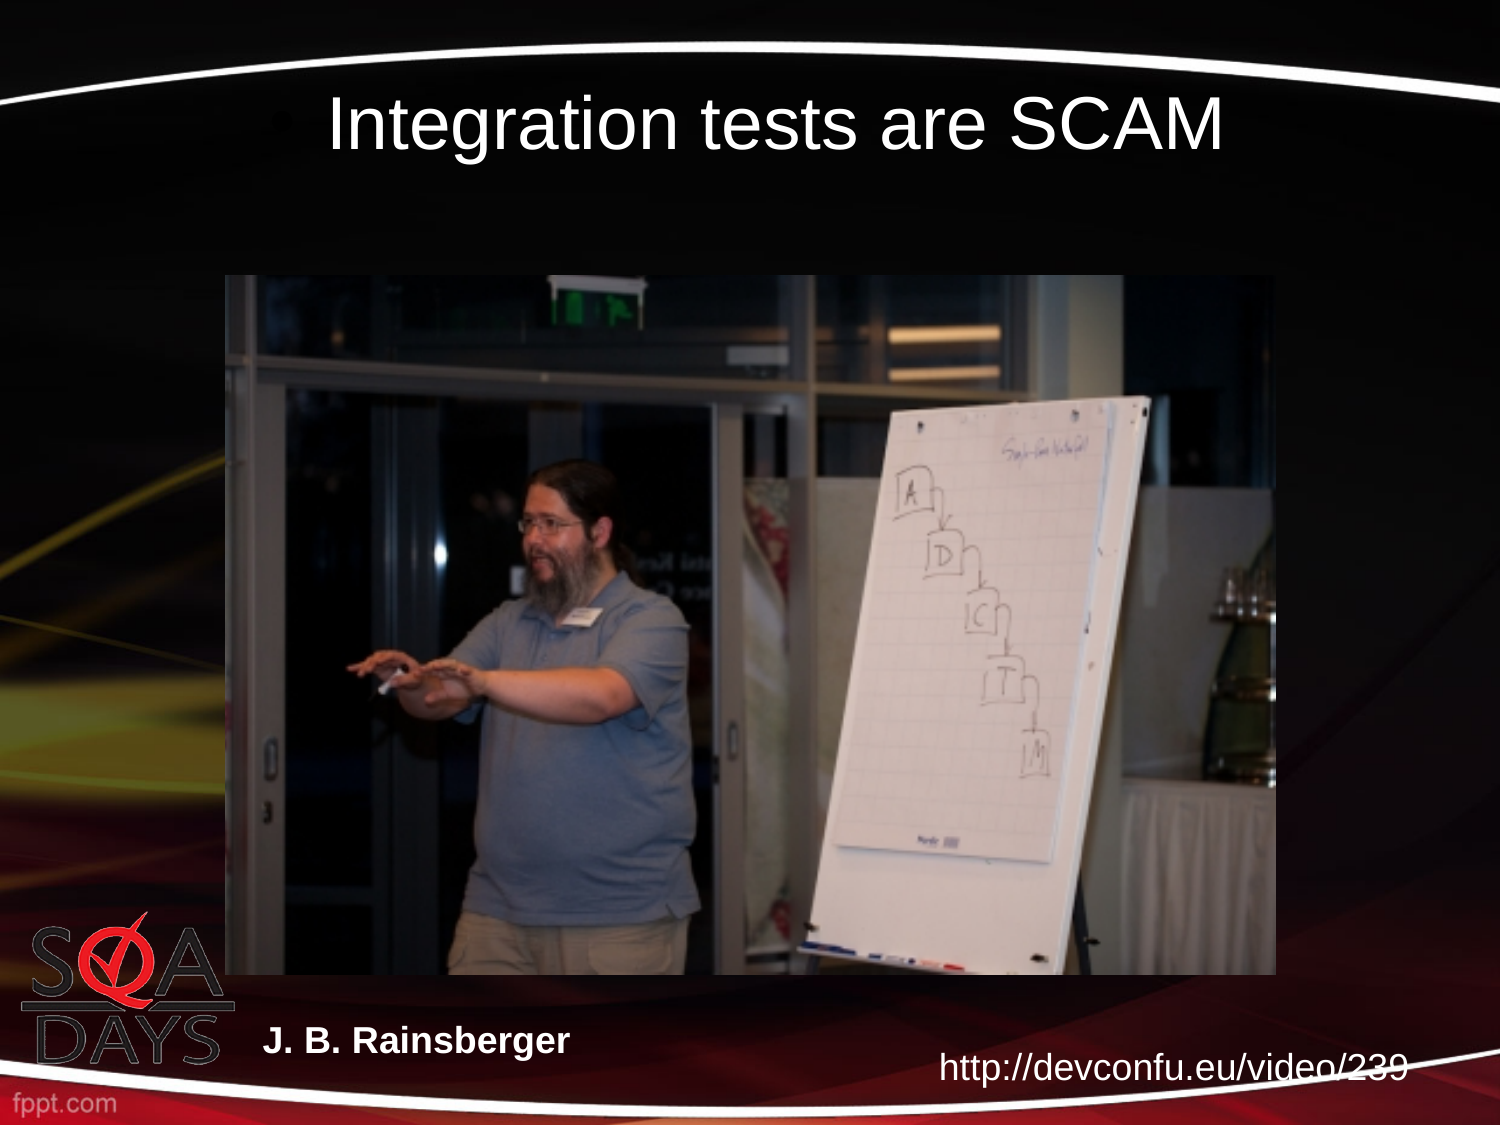

# Integration tests are SCAM
J. B. Rainsberger
http://devconfu.eu/video/239